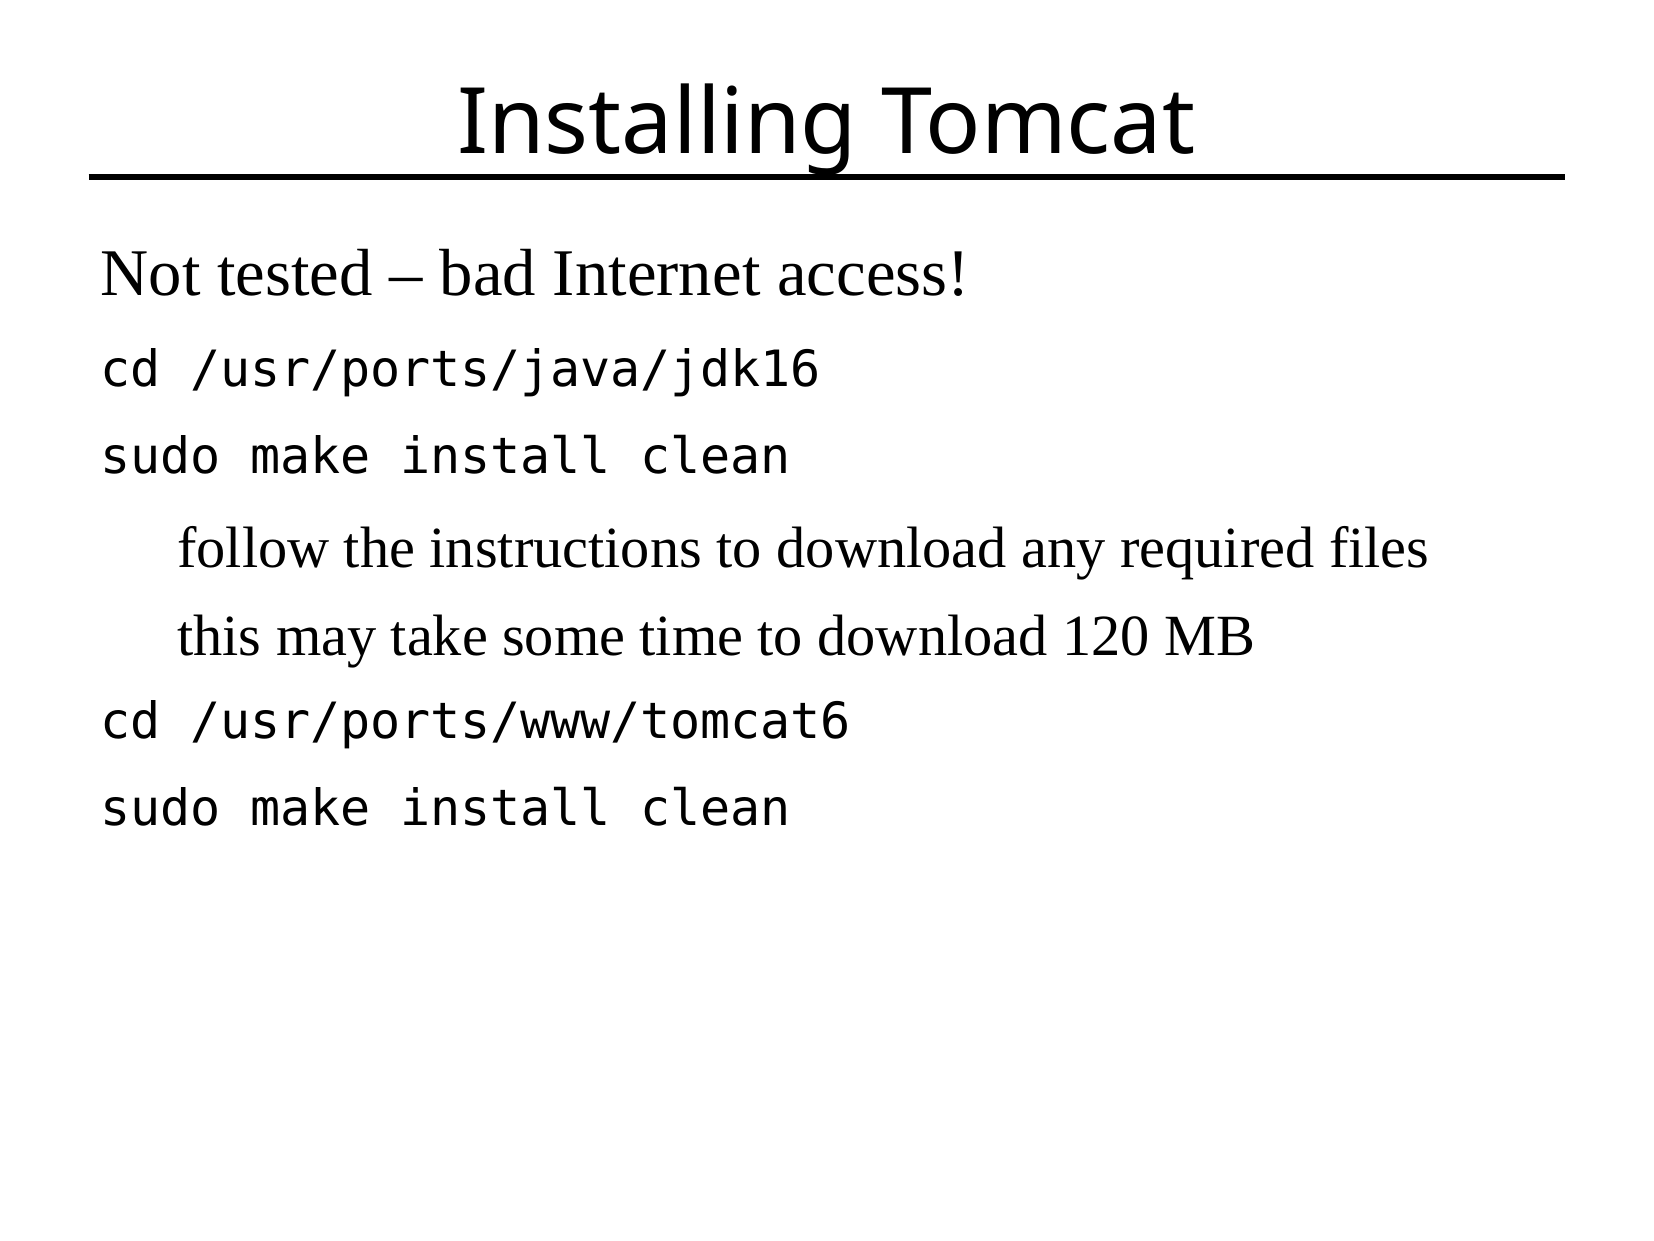

# Installing Tomcat
Not tested – bad Internet access!
cd /usr/ports/java/jdk16
sudo make install clean
follow the instructions to download any required files
this may take some time to download 120 MB
cd /usr/ports/www/tomcat6
sudo make install clean